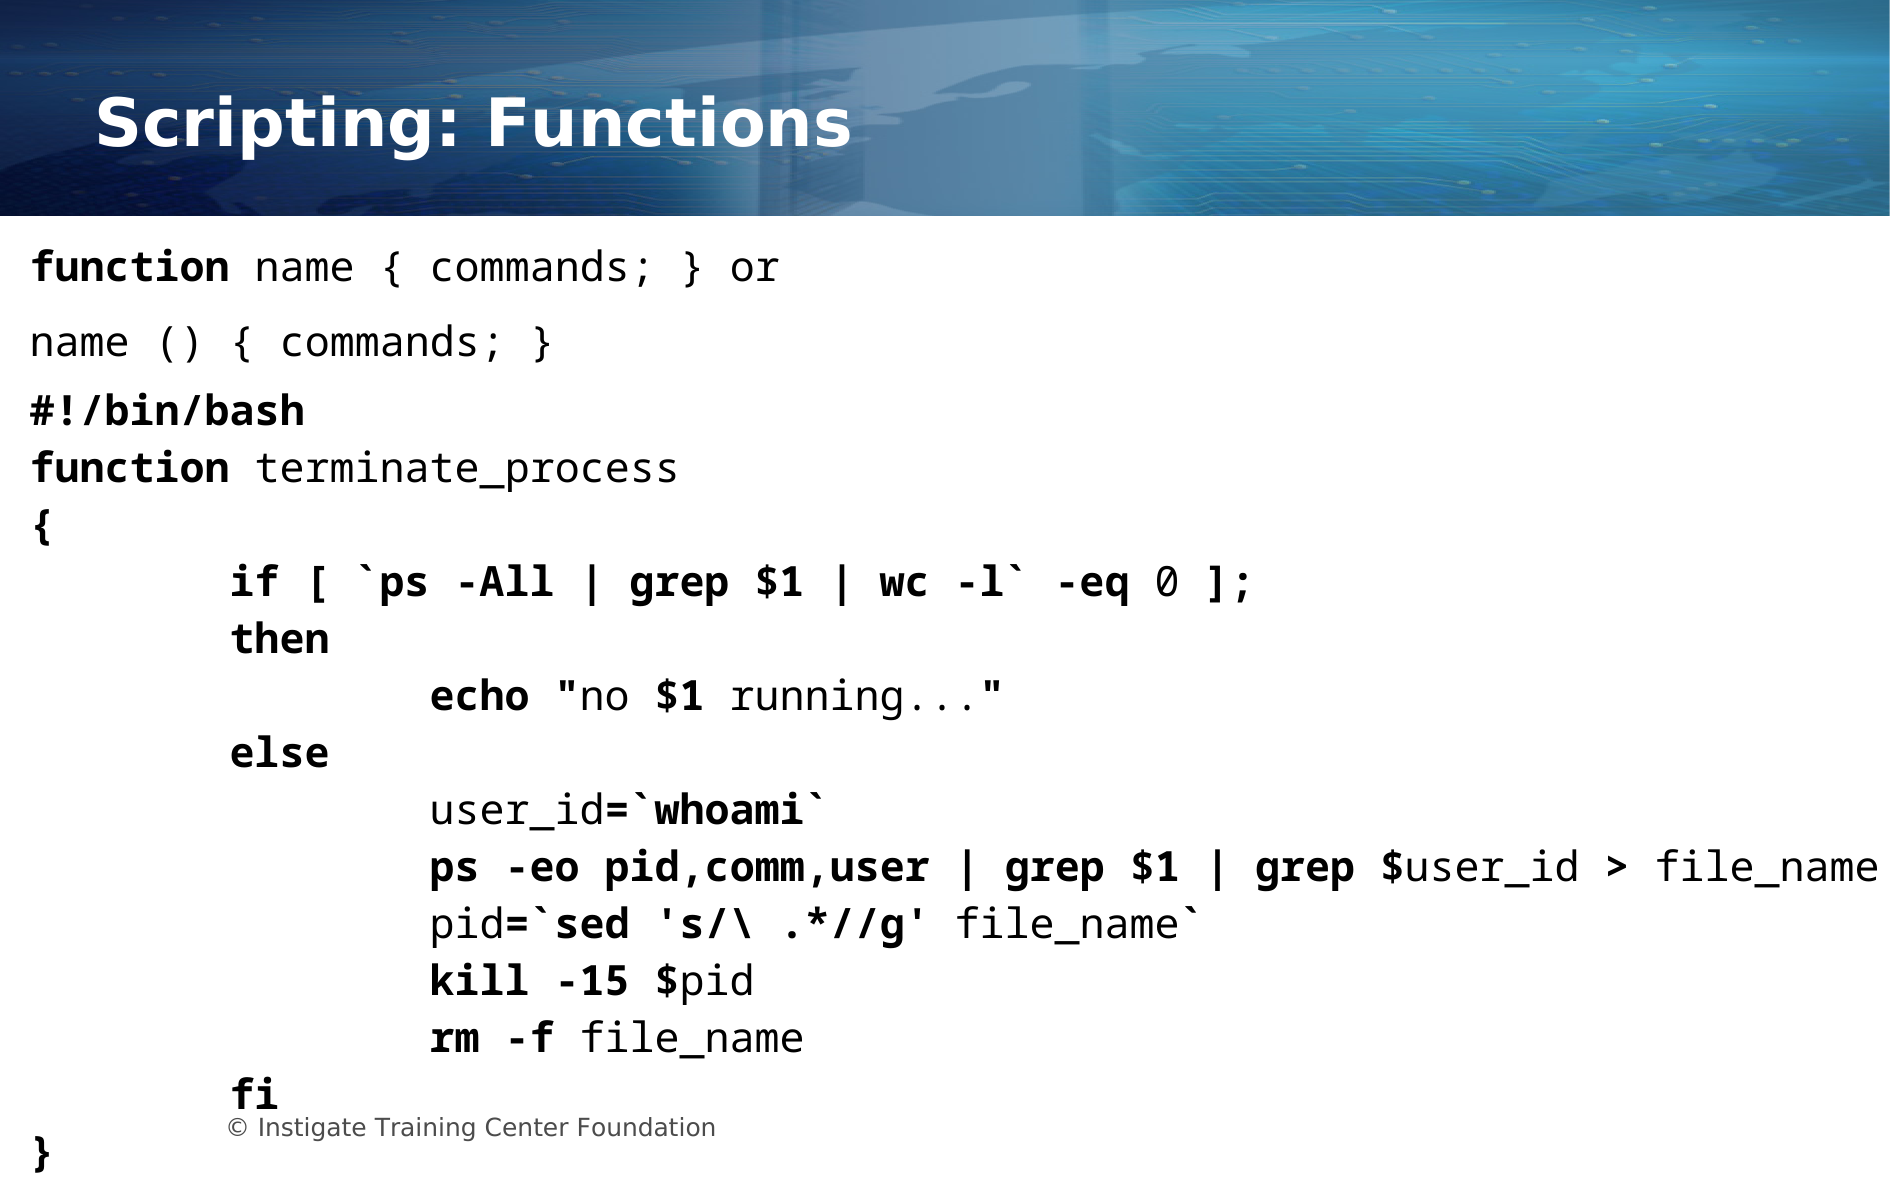

# Scripting: Functions
function name { commands; } or
name () { commands; }
#!/bin/bash
function terminate_process
{
 if [ `ps -All | grep $1 | wc -l` -eq 0 ];
 then
 echo "no $1 running..."
 else
 user_id=`whoami`
 ps -eo pid,comm,user | grep $1 | grep $user_id > file_name
 pid=`sed 's/\ .*//g' file_name`
 kill -15 $pid
 rm -f file_name
 fi
}
terminate_process $1